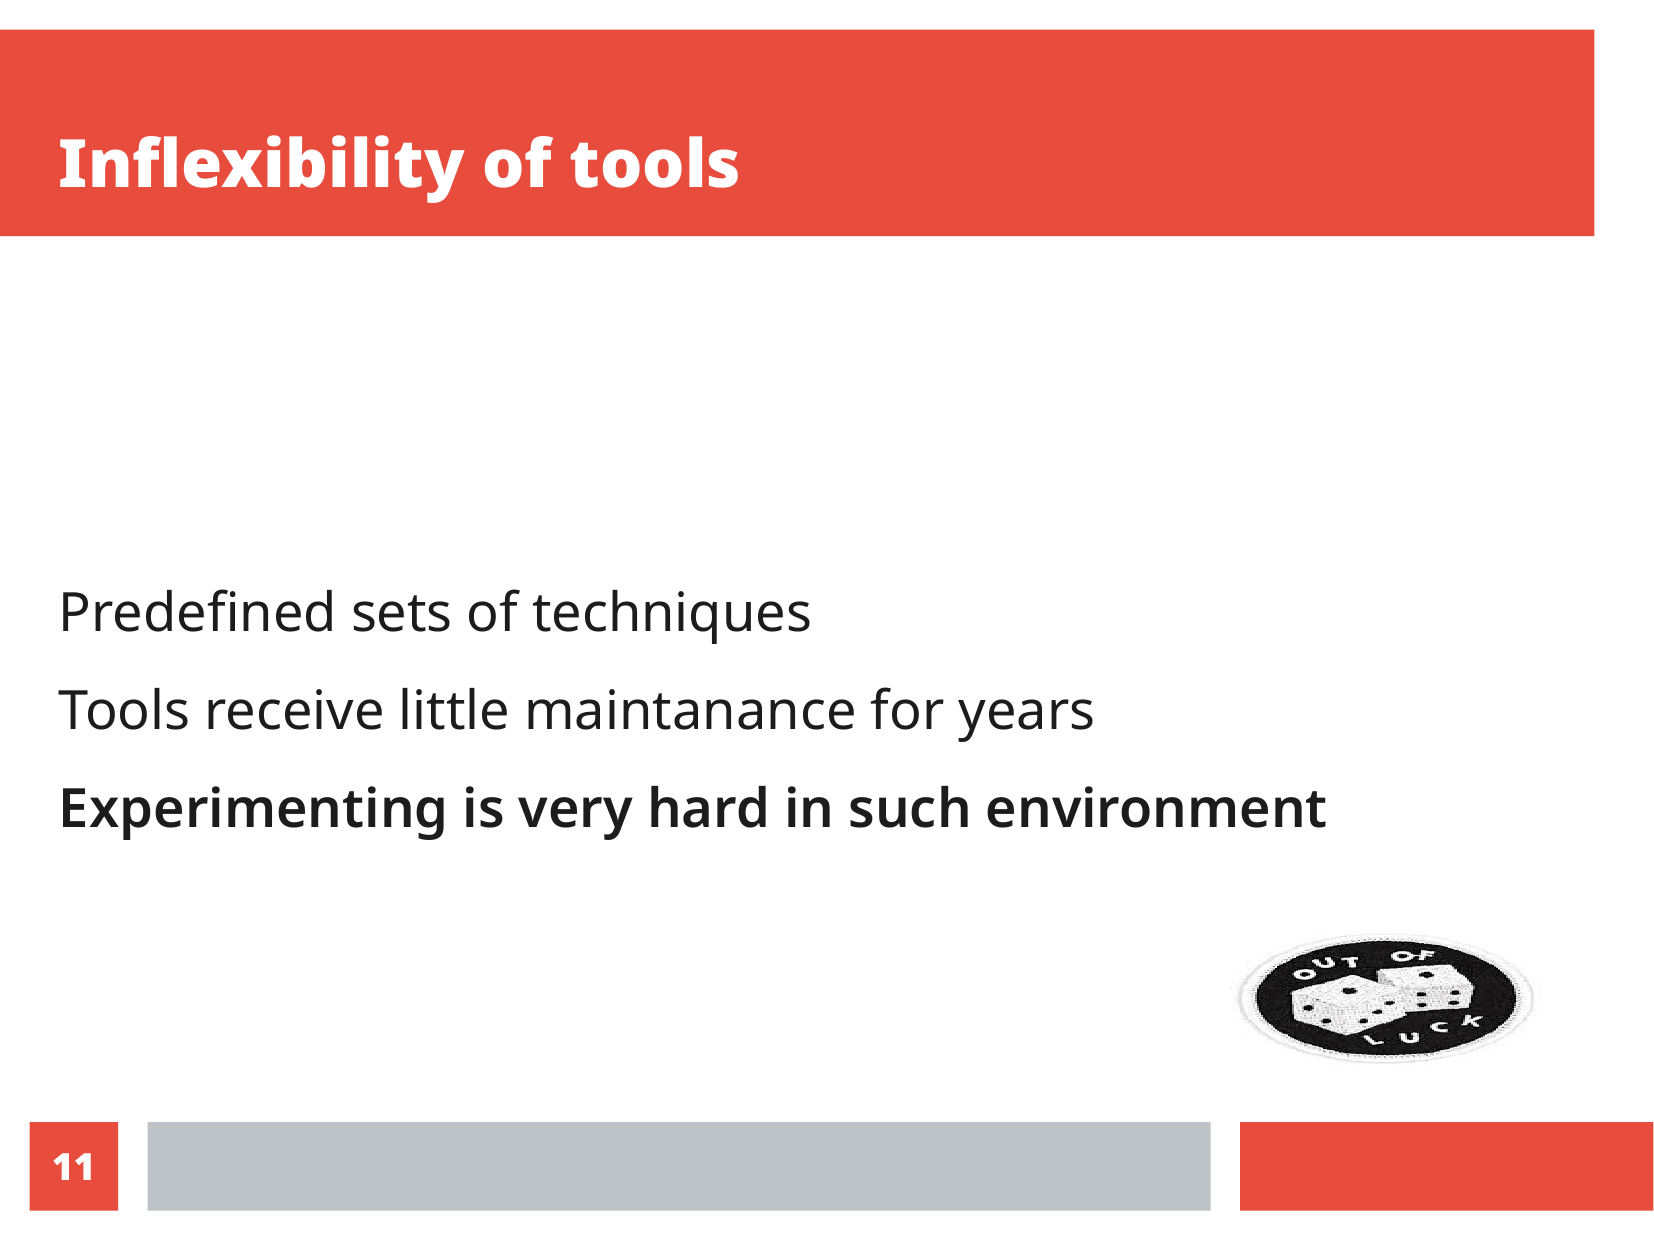

# Inflexibility of tools
Predefined sets of techniques
Tools receive little maintanance for years
Experimenting is very hard in such environment
11